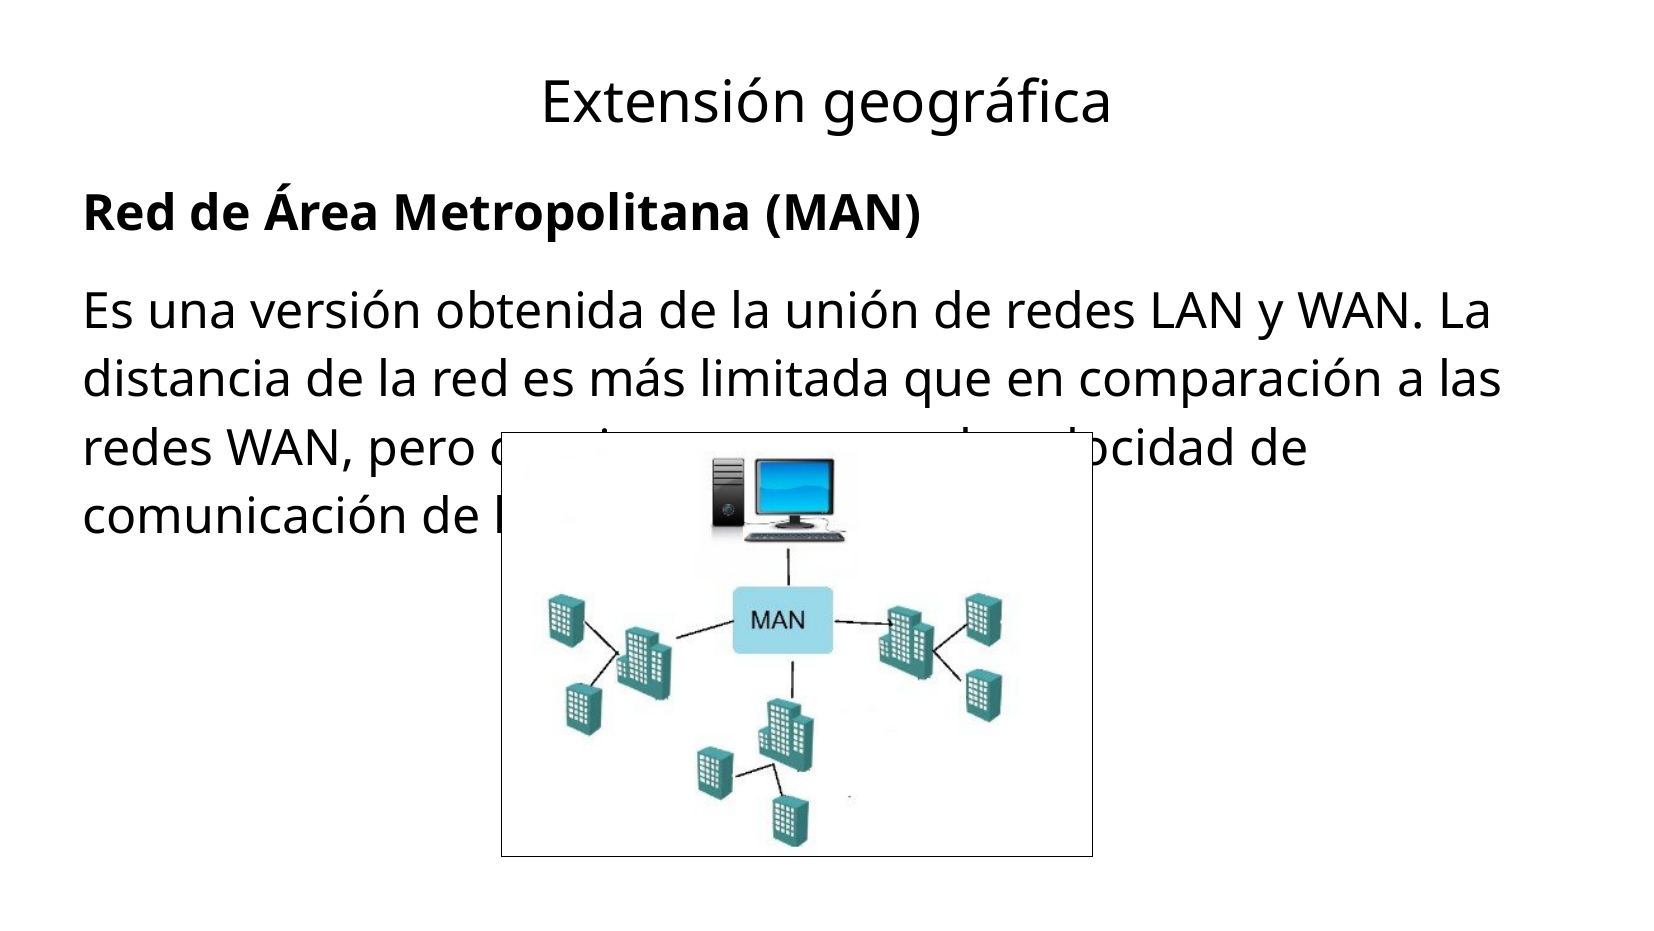

# Extensión geográfica
Red de Área Metropolitana (MAN)
Es una versión obtenida de la unión de redes LAN y WAN. La distancia de la red es más limitada que en comparación a las redes WAN, pero consigue aumentar la velocidad de comunicación de la red.